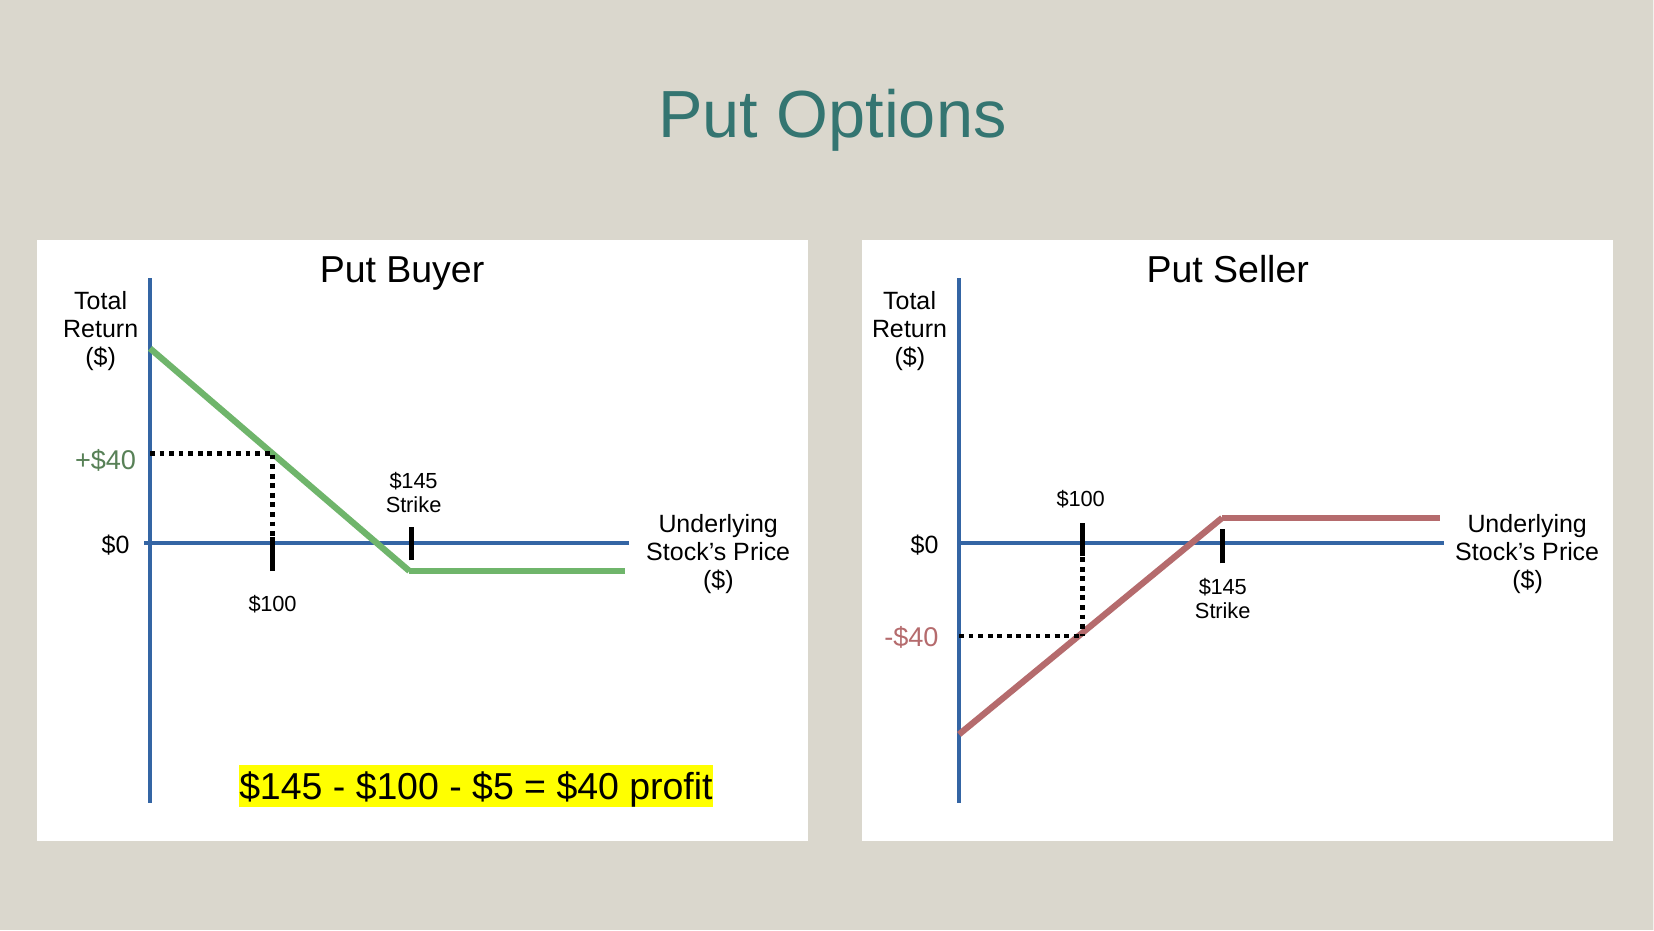

# Put Options
Put Buyer
Put Seller
Total Return ($)
Total Return ($)
+$40
$145 Strike
$100
Underlying Stock’s Price ($)
Underlying Stock’s Price ($)
$0
$0
$145 Strike
$100
-$40
$145 - $100 - $5 = $40 profit